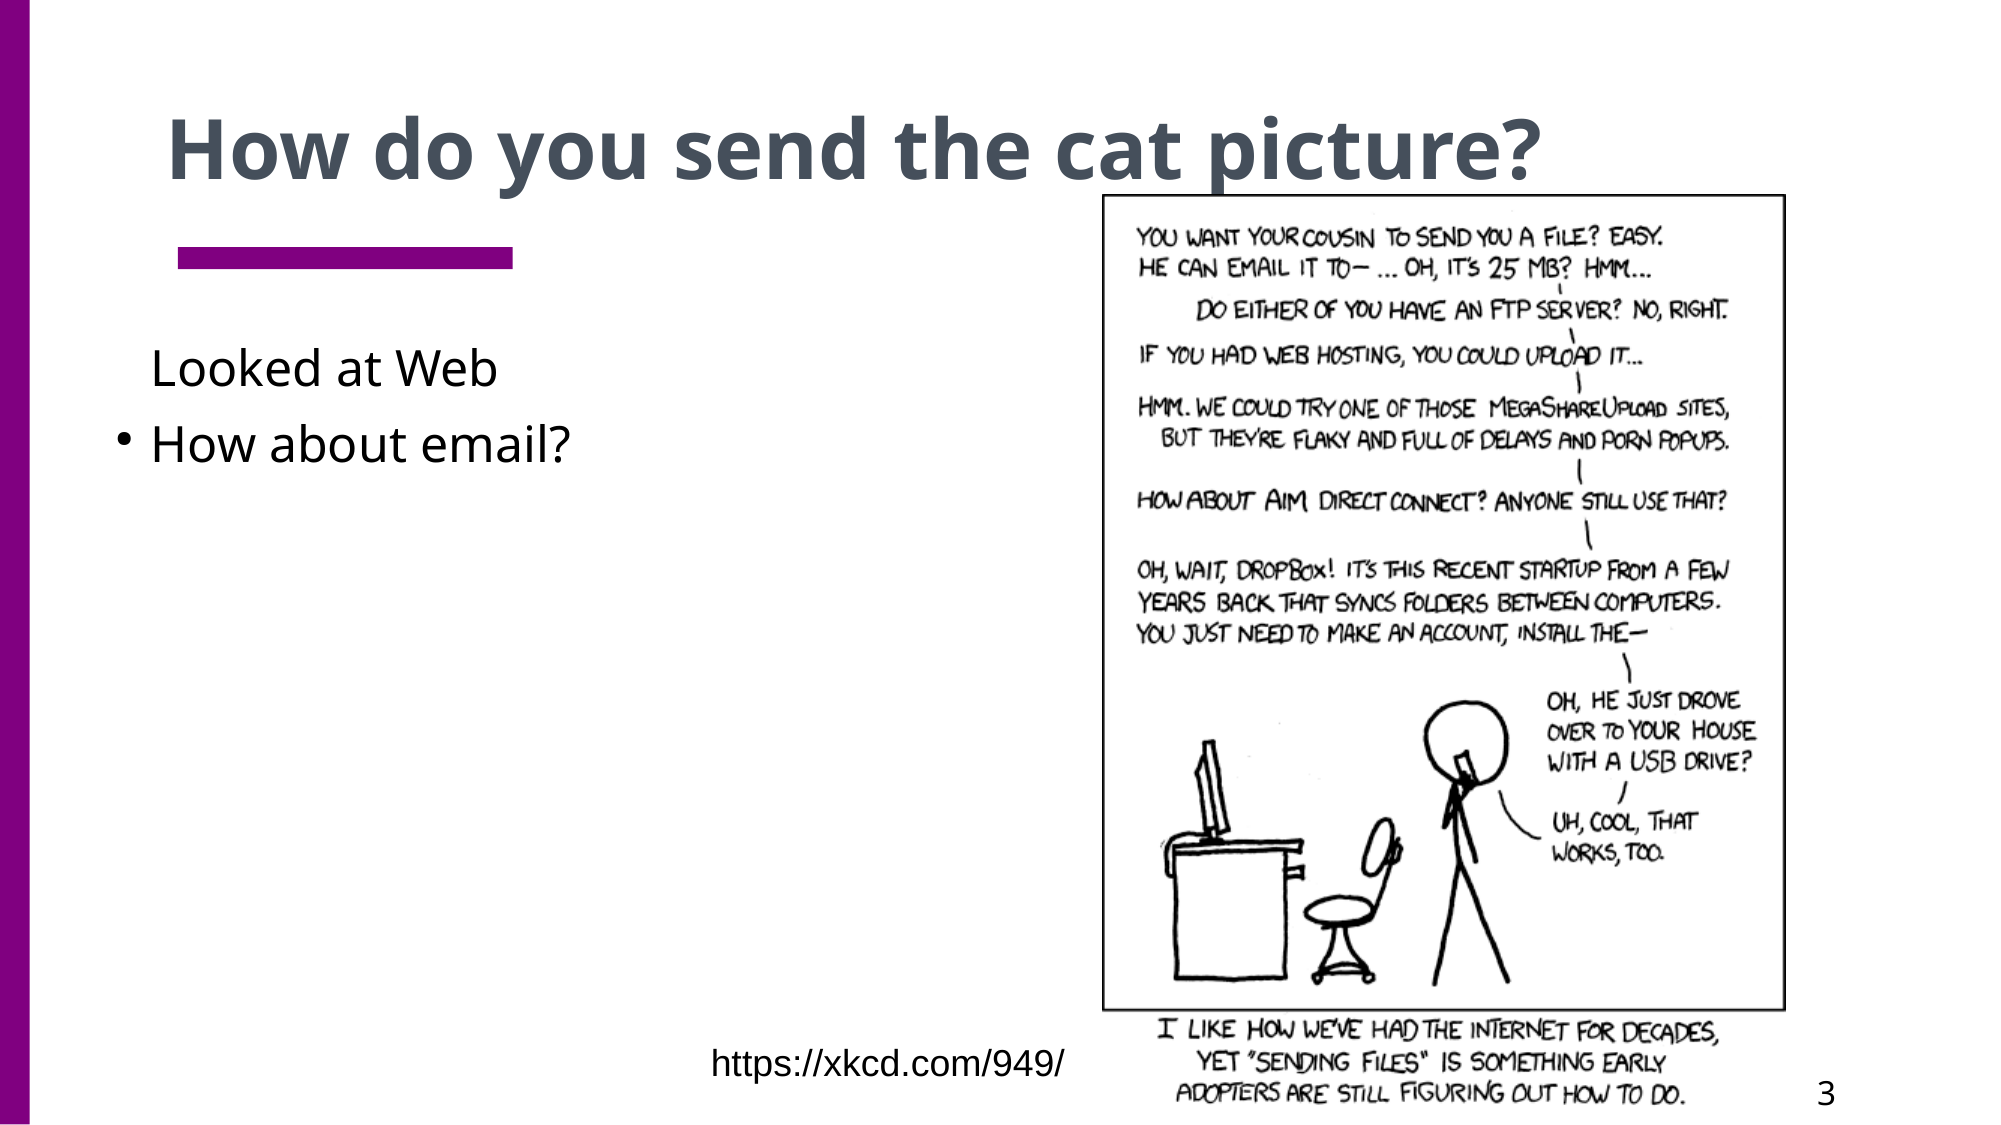

How do you send the cat picture?
Looked at Web
How about email?
https://xkcd.com/949/